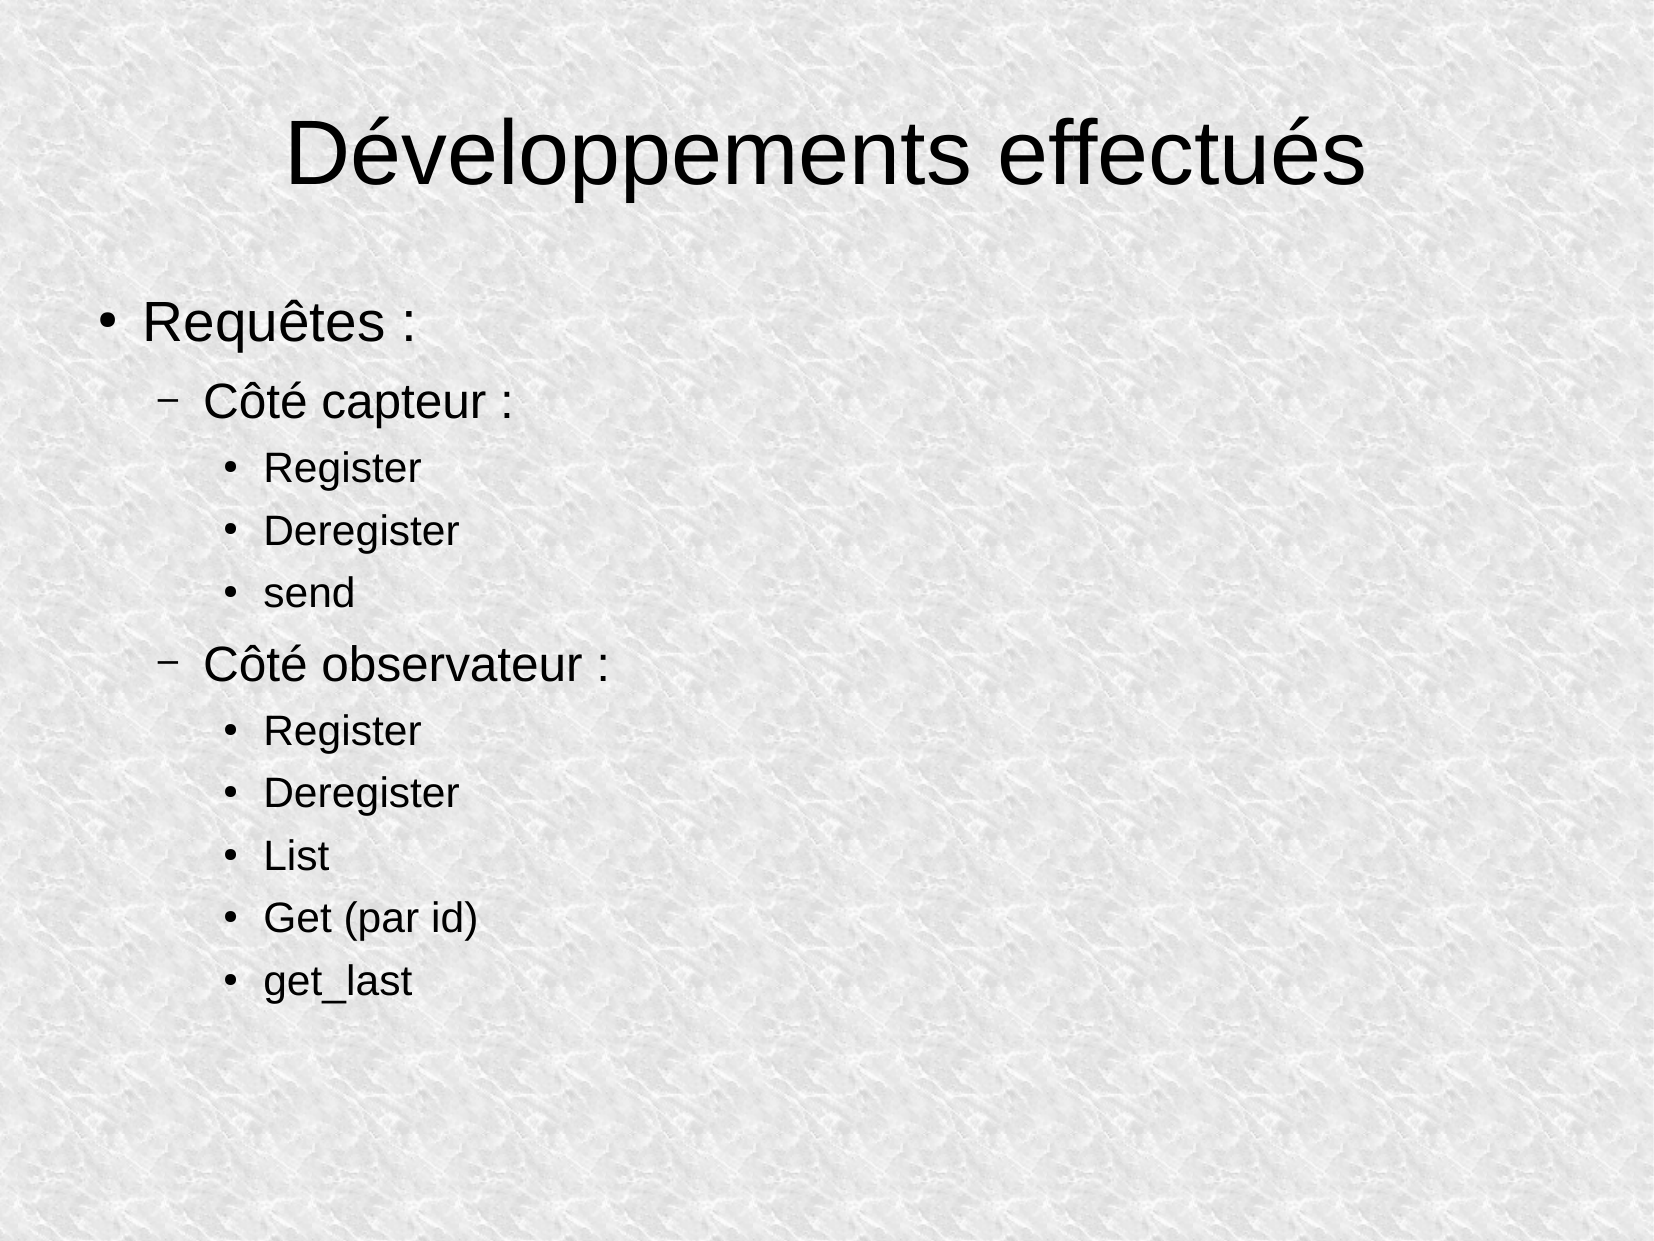

# Développements effectués
Requêtes :
Côté capteur :
Register
Deregister
send
Côté observateur :
Register
Deregister
List
Get (par id)
get_last